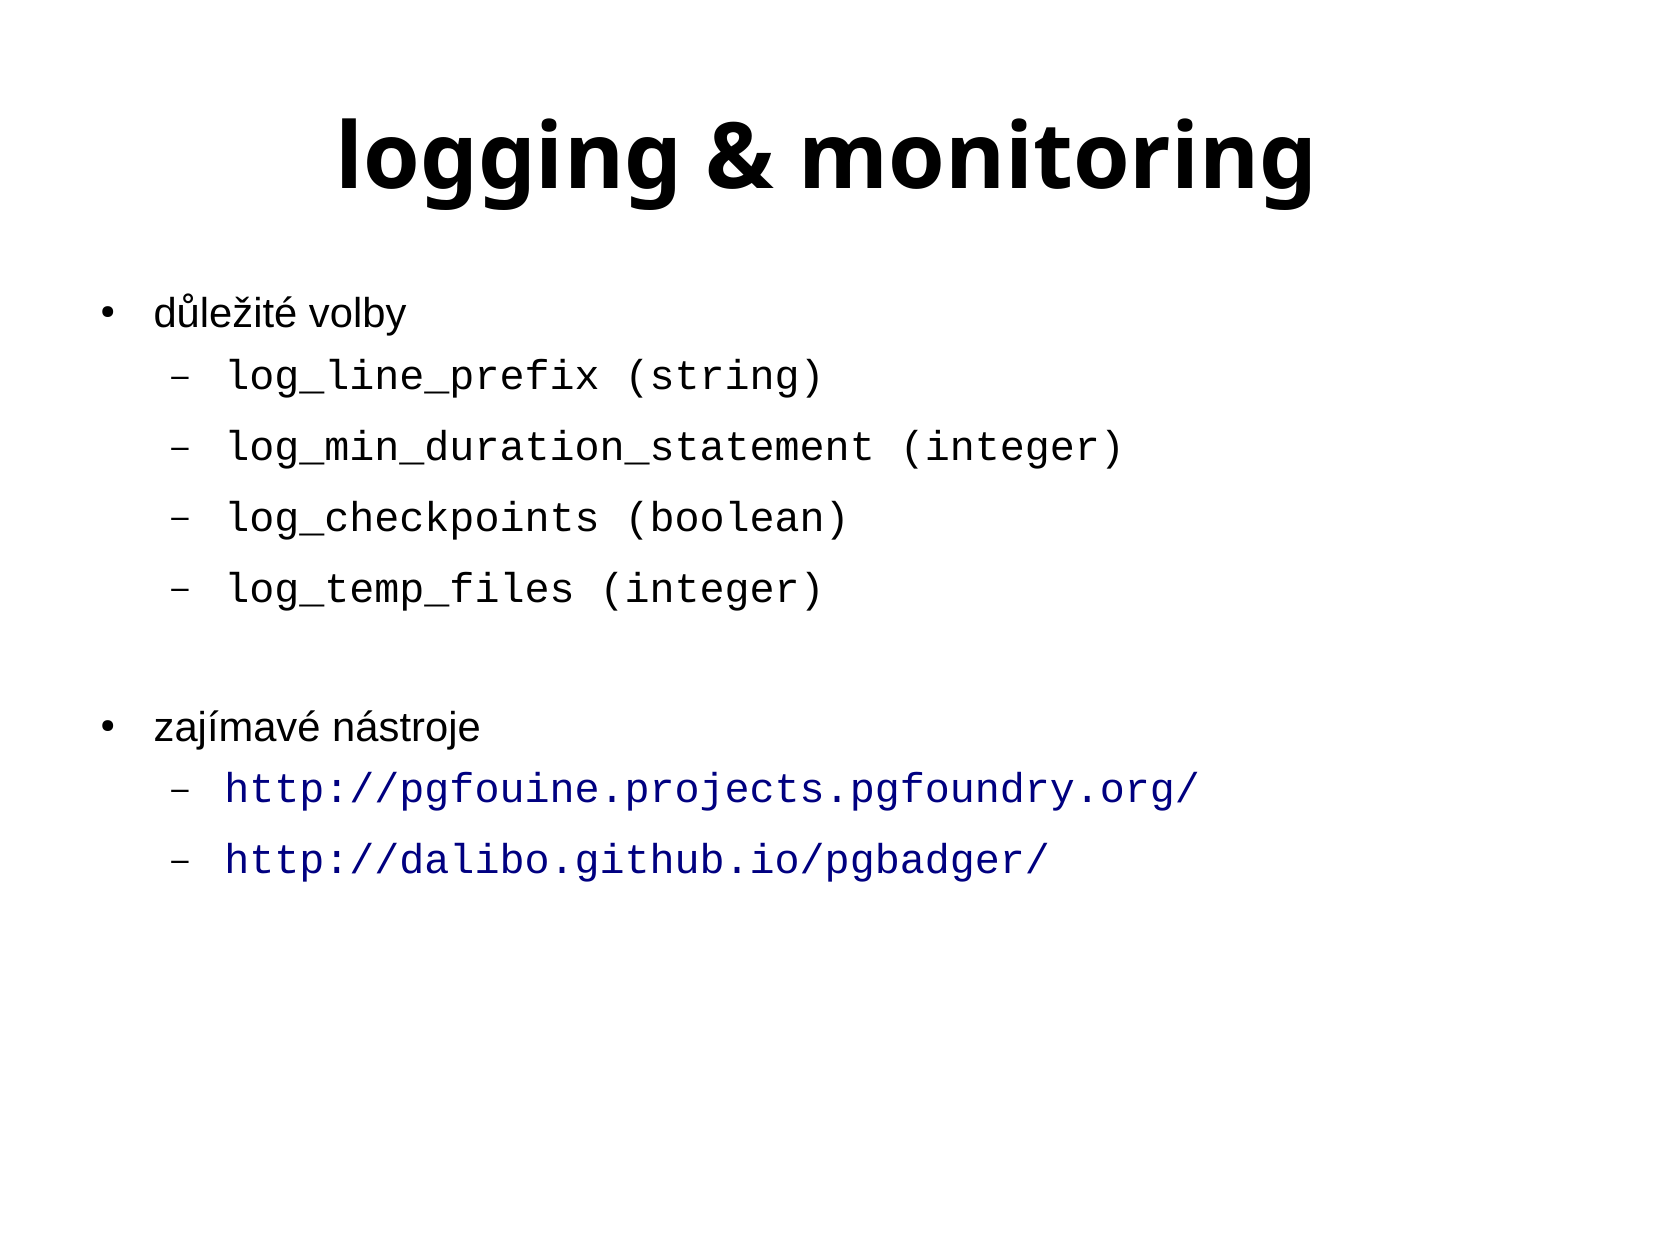

# logging & monitoring
důležité volby
log_line_prefix (string)
log_min_duration_statement (integer)
log_checkpoints (boolean)
log_temp_files (integer)
zajímavé nástroje
http://pgfouine.projects.pgfoundry.org/
http://dalibo.github.io/pgbadger/